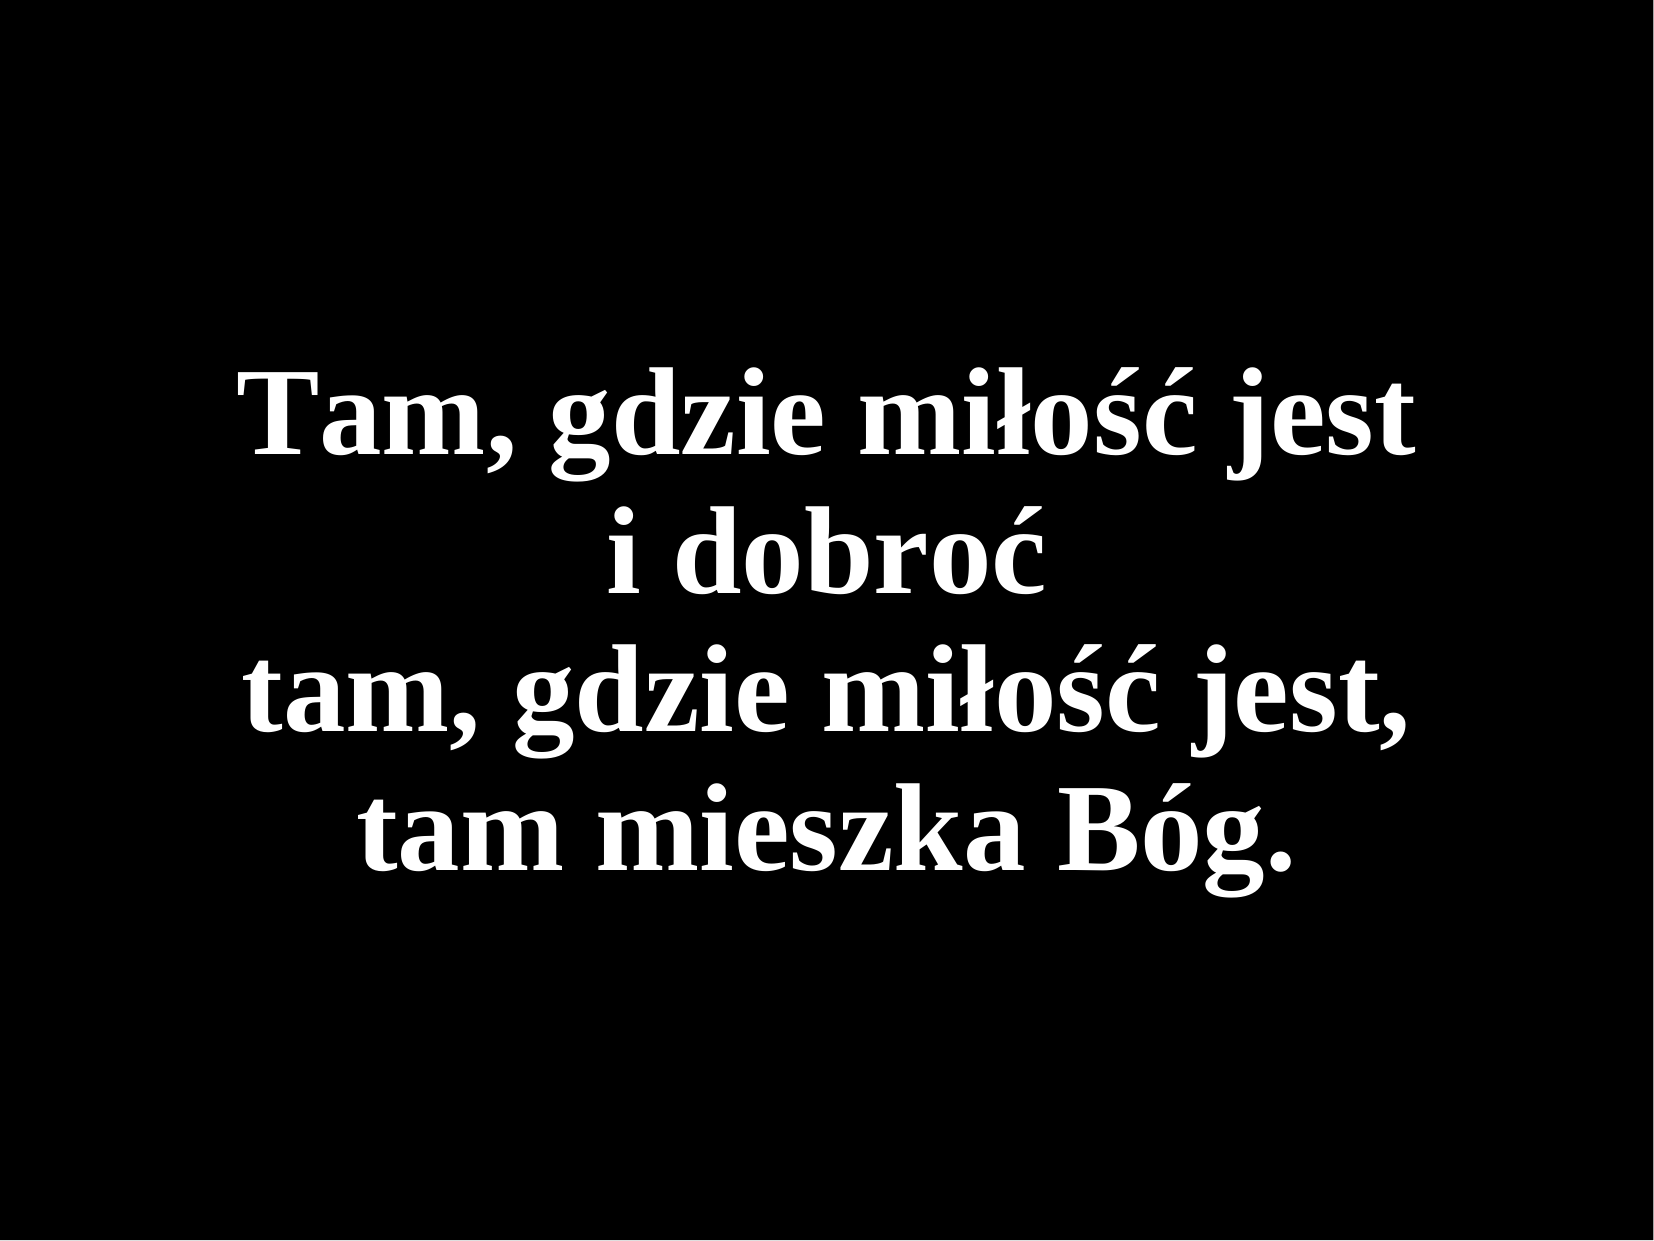

# Tam, gdzie miłość jest i dobroć tam, gdzie miłość jest, tam mieszka Bóg.